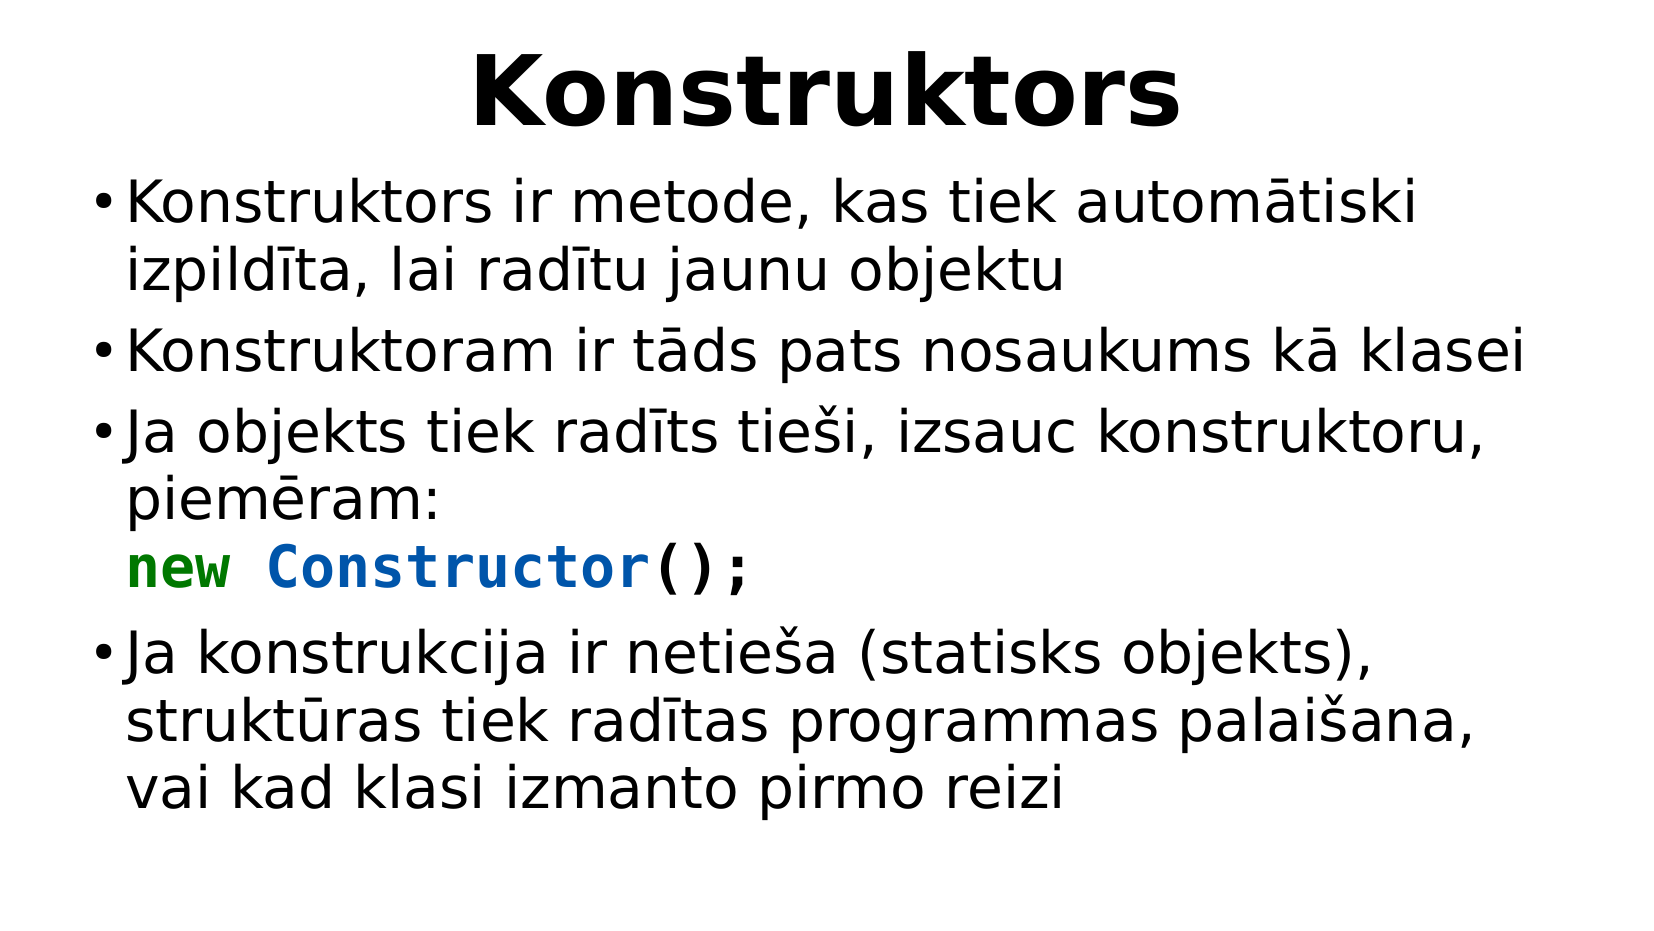

# Konstruktors
Konstruktors ir metode, kas tiek automātiski izpildīta, lai radītu jaunu objektu
Konstruktoram ir tāds pats nosaukums kā klasei
Ja objekts tiek radīts tieši, izsauc konstruktoru, piemēram:
new Constructor();
Ja konstrukcija ir netieša (statisks objekts), struktūras tiek radītas programmas palaišana, vai kad klasi izmanto pirmo reizi